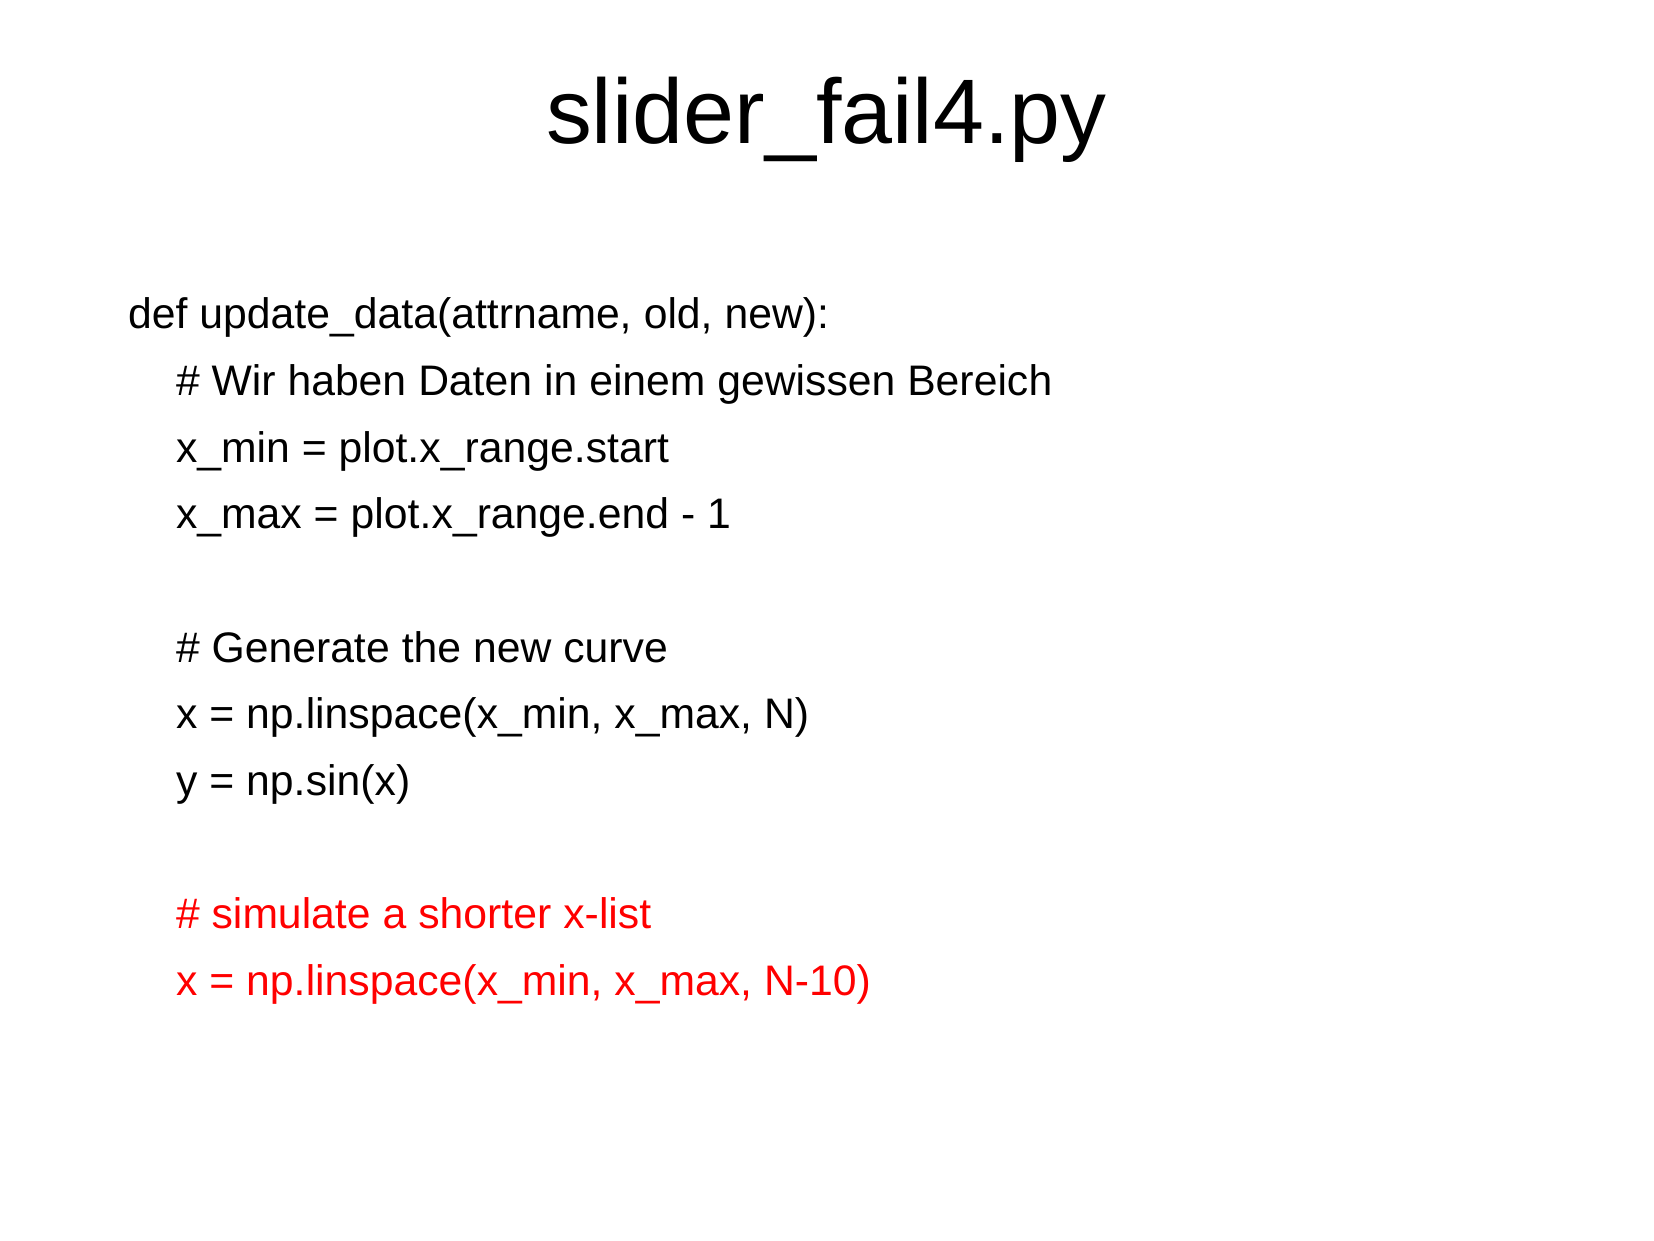

# slider_fail4.py
def update_data(attrname, old, new):
 # Wir haben Daten in einem gewissen Bereich
 x_min = plot.x_range.start
 x_max = plot.x_range.end - 1
 # Generate the new curve
 x = np.linspace(x_min, x_max, N)
 y = np.sin(x)
 # simulate a shorter x-list
 x = np.linspace(x_min, x_max, N-10)